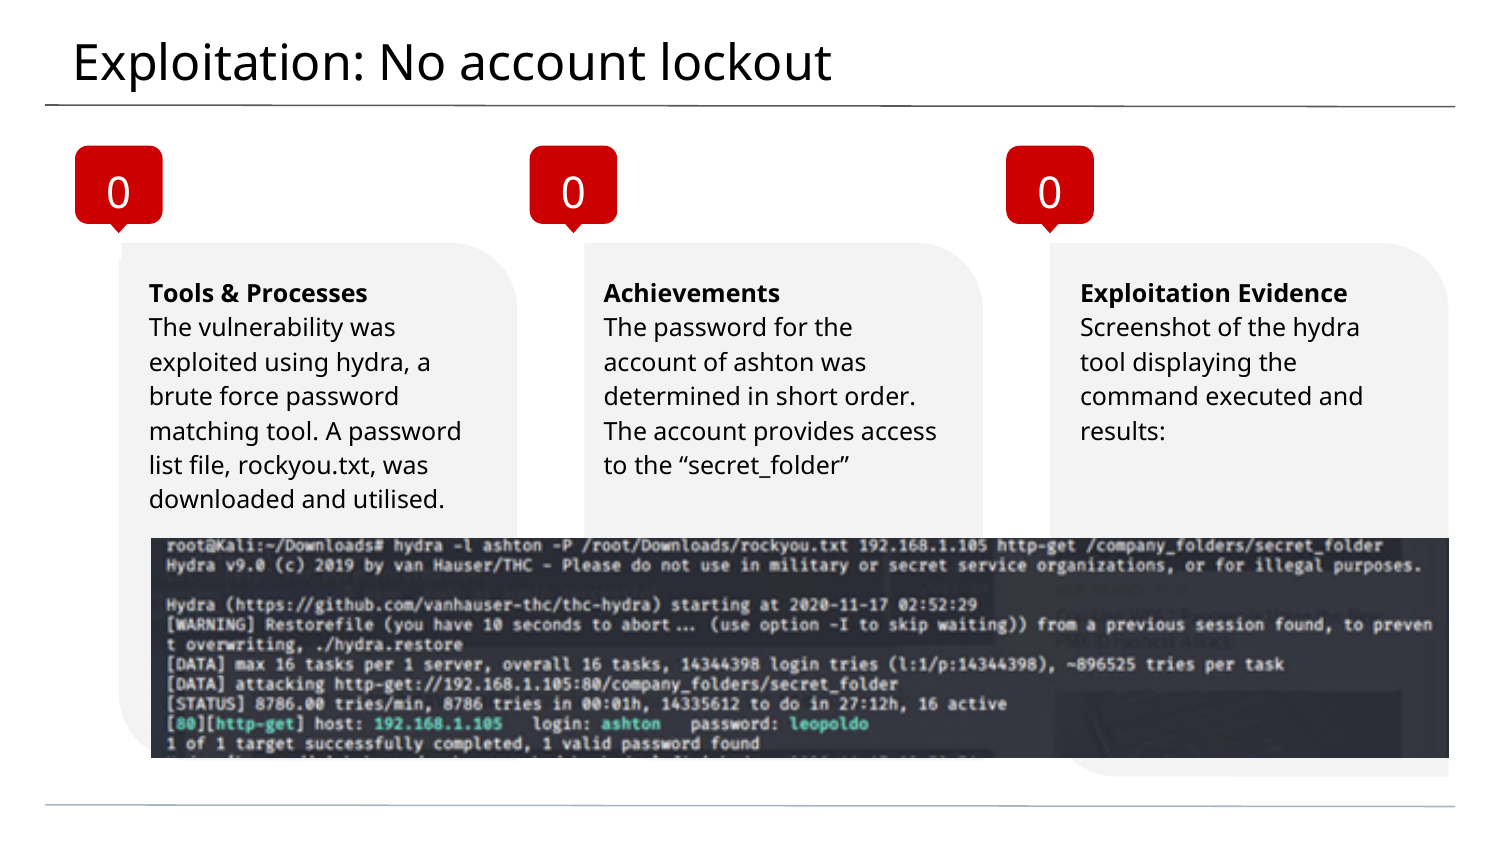

# Exploitation: No account lockout
01
02
03
Tools & Processes
The vulnerability was exploited using hydra, a brute force password matching tool. A password list file, rockyou.txt, was downloaded and utilised.
Achievements
The password for the account of ashton was determined in short order. The account provides access to the “secret_folder”
Exploitation Evidence
Screenshot of the hydra tool displaying the command executed and results: